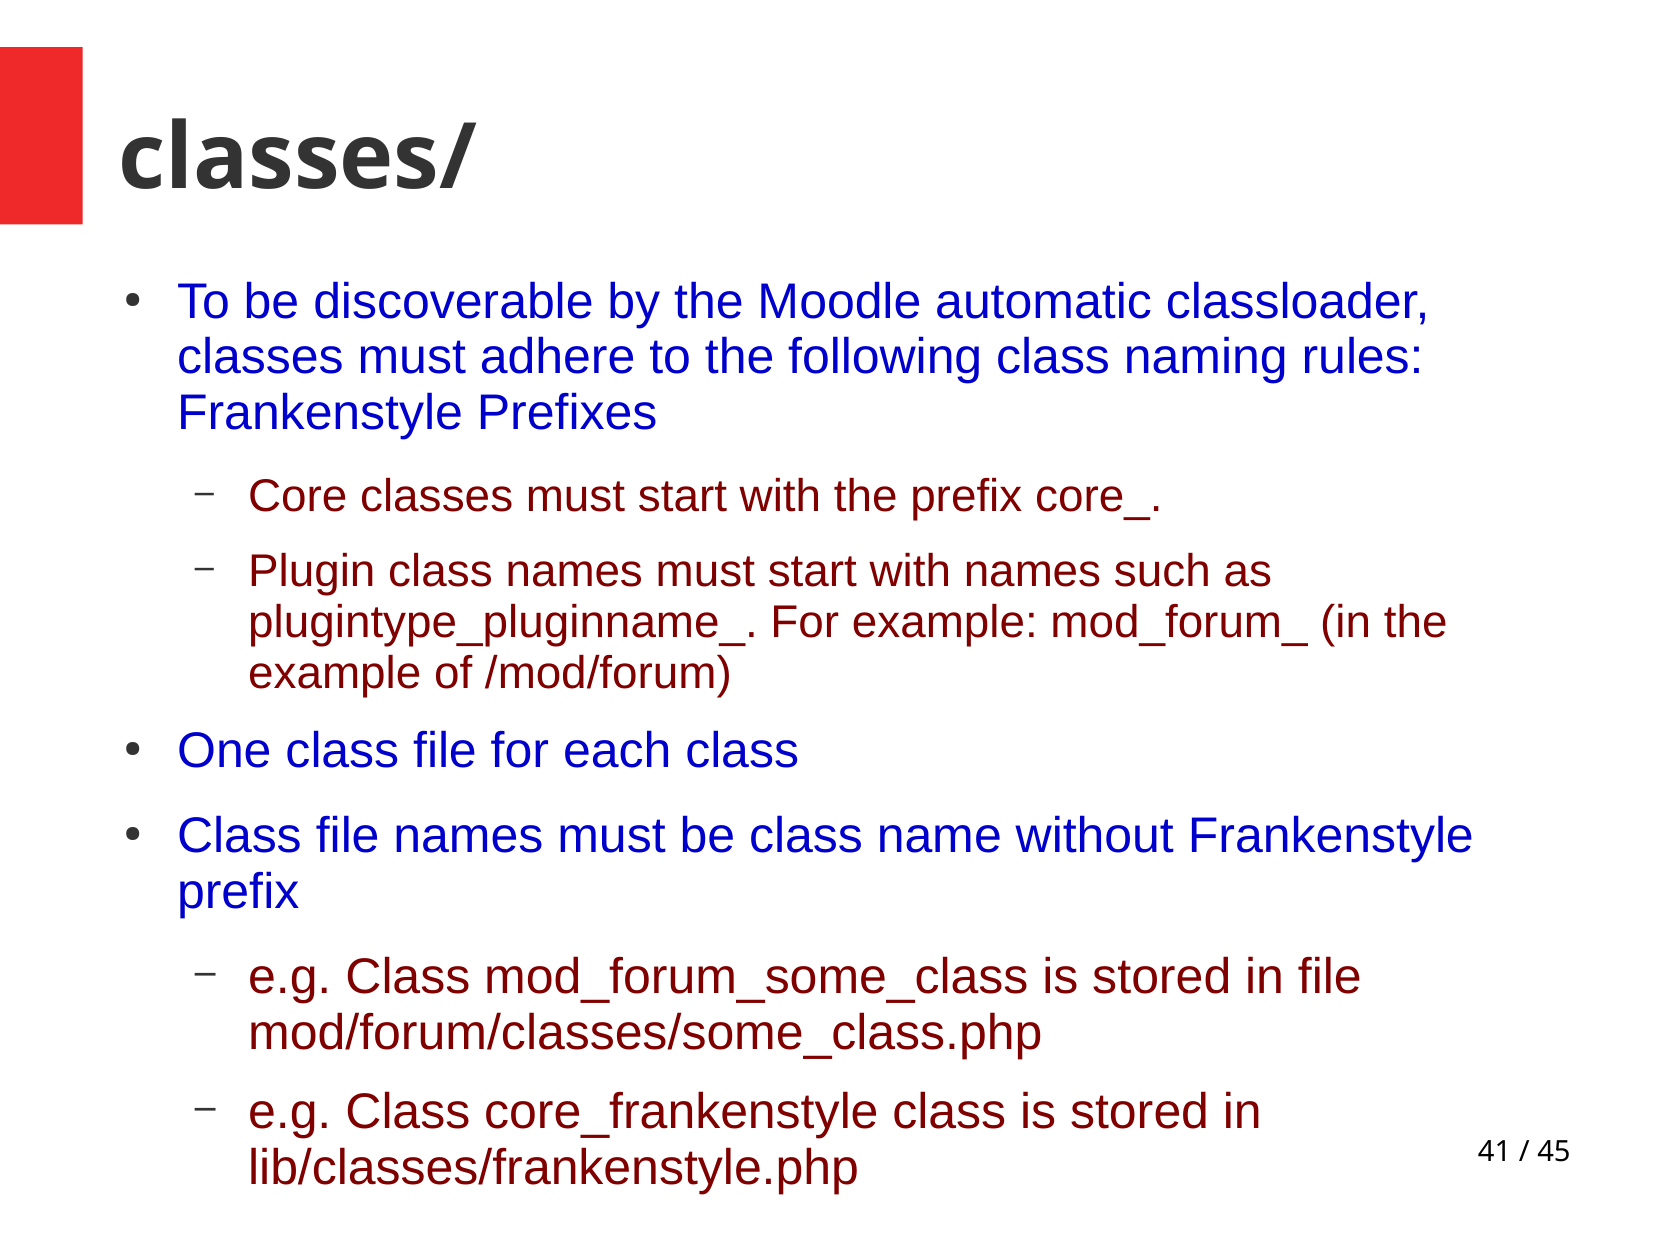

# classes/
To be discoverable by the Moodle automatic classloader, classes must adhere to the following class naming rules: Frankenstyle Prefixes
Core classes must start with the prefix core_.
Plugin class names must start with names such as plugintype_pluginname_. For example: mod_forum_ (in the example of /mod/forum)
One class file for each class
Class file names must be class name without Frankenstyle prefix
e.g. Class mod_forum_some_class is stored in file mod/forum/classes/some_class.php
e.g. Class core_frankenstyle class is stored in lib/classes/frankenstyle.php
41